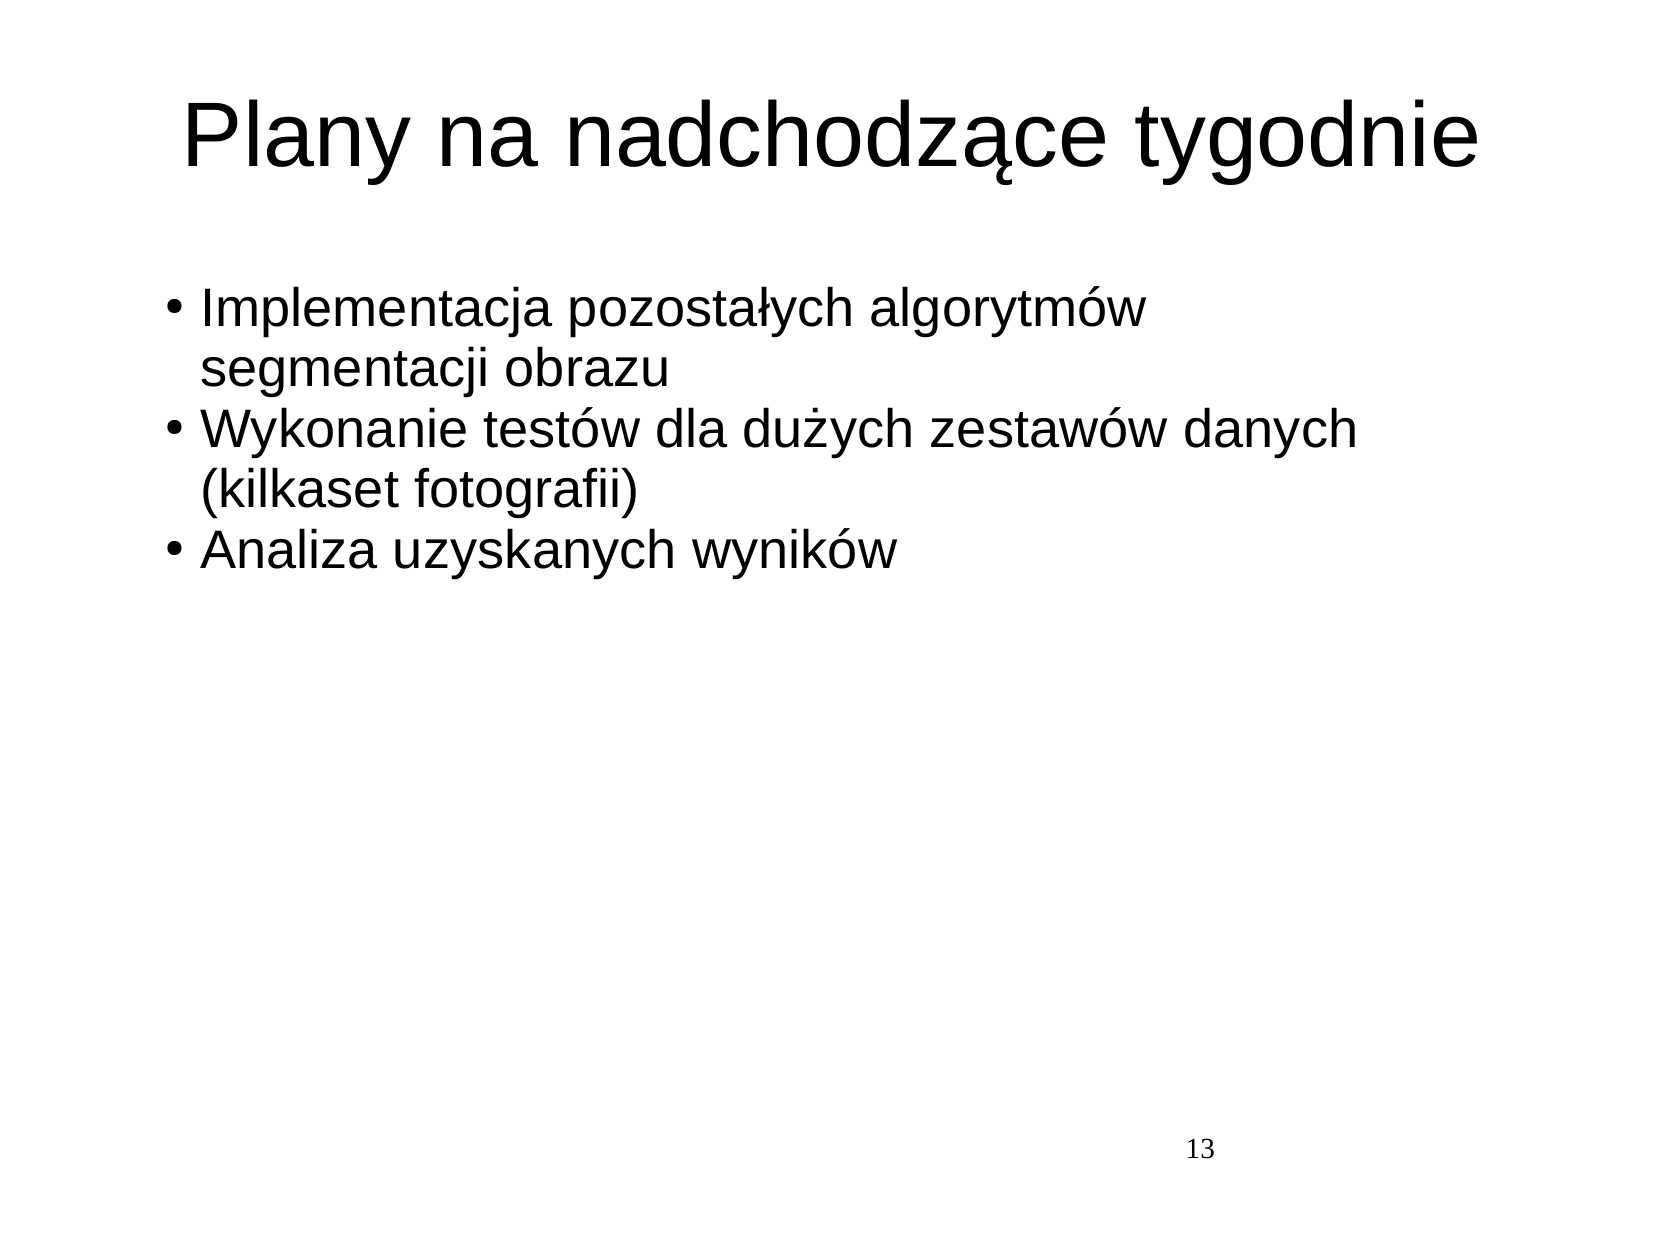

# Plany na nadchodzące tygodnie
Implementacja pozostałych algorytmów segmentacji obrazu
Wykonanie testów dla dużych zestawów danych (kilkaset fotografii)
Analiza uzyskanych wyników
13